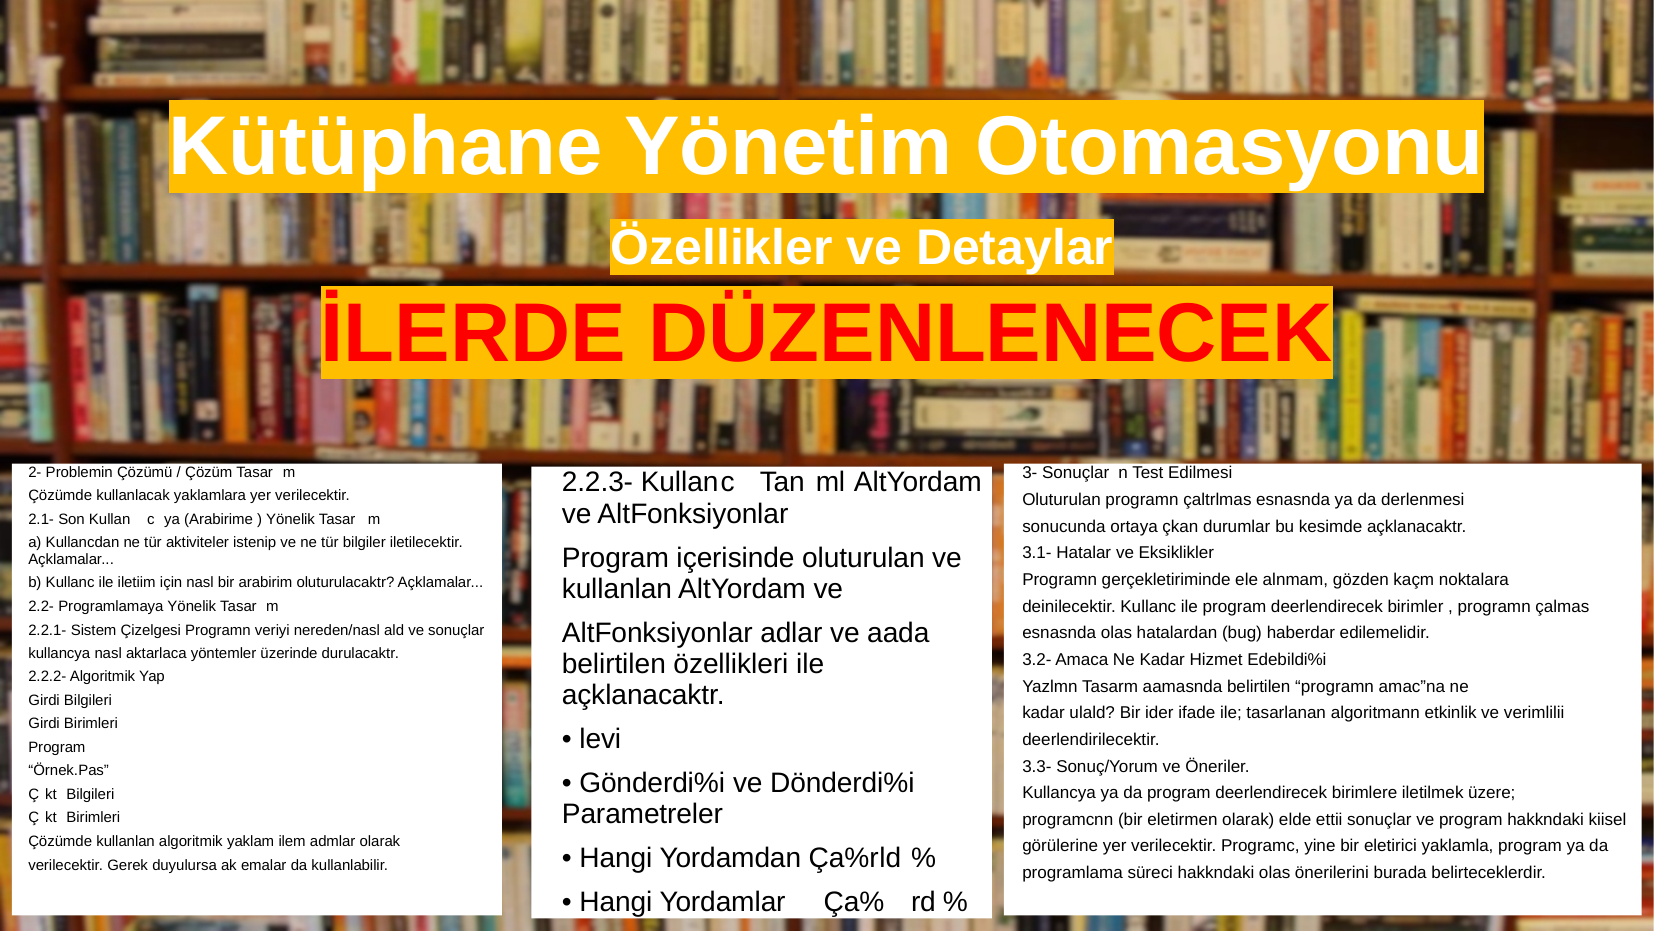

# Kütüphane Yönetim Otomasyonu İLERDE DÜZENLENECEK
Özellikler ve Detaylar
2- Problemin Çözümü / Çözüm Tasar	m
Çözümde kullanlacak yaklamlara yer verilecektir.
2.1- Son Kullan	c	ya (Arabirime ) Yönelik Tasar	m
a) Kullancdan ne tür aktiviteler istenip ve ne tür bilgiler iletilecektir. Açklamalar...
b) Kullanc ile iletiim için nasl bir arabirim oluturulacaktr? Açklamalar...
2.2- Programlamaya Yönelik Tasar	m
2.2.1- Sistem Çizelgesi Programn veriyi nereden/nasl ald ve sonuçlar
kullancya nasl aktarlaca yöntemler üzerinde durulacaktr.
2.2.2- Algoritmik Yap
Girdi Bilgileri
Girdi Birimleri
Program
“Örnek.Pas”
Ç	kt	 Bilgileri
Ç	kt	 Birimleri
Çözümde kullanlan algoritmik yaklam ilem admlar olarak
verilecektir. Gerek duyulursa ak emalar da kullanlabilir.
3- Sonuçlar	n Test Edilmesi
Oluturulan programn çaltrlmas esnasnda ya da derlenmesi
sonucunda ortaya çkan durumlar bu kesimde açklanacaktr.
3.1- Hatalar ve Eksiklikler
Programn gerçekletiriminde ele alnmam, gözden kaçm noktalara
deinilecektir. Kullanc ile program deerlendirecek birimler , programn çalmas
esnasnda olas hatalardan (bug) haberdar edilemelidir.
3.2- Amaca Ne Kadar Hizmet Edebildi%i
Yazlmn Tasarm aamasnda belirtilen “programn amac”na ne
kadar ulald? Bir ider ifade ile; tasarlanan algoritmann etkinlik ve verimlilii
deerlendirilecektir.
3.3- Sonuç/Yorum ve Öneriler.
Kullancya ya da program deerlendirecek birimlere iletilmek üzere;
programcnn (bir eletirmen olarak) elde ettii sonuçlar ve program hakkndaki kiisel
görülerine yer verilecektir. Programc, yine bir eletirici yaklamla, program ya da
programlama süreci hakkndaki olas önerilerini burada belirteceklerdir.
2.2.3- Kullan	c	 Tan	ml	 AltYordam ve AltFonksiyonlar
Program içerisinde oluturulan ve kullanlan AltYordam ve
AltFonksiyonlar adlar ve aada belirtilen özellikleri ile açklanacaktr.
• levi
• Gönderdi%i ve Dönderdi%i Parametreler
• Hangi Yordamdan Ça%r	ld	%
• Hangi Yordamlar	 Ça%	rd	%